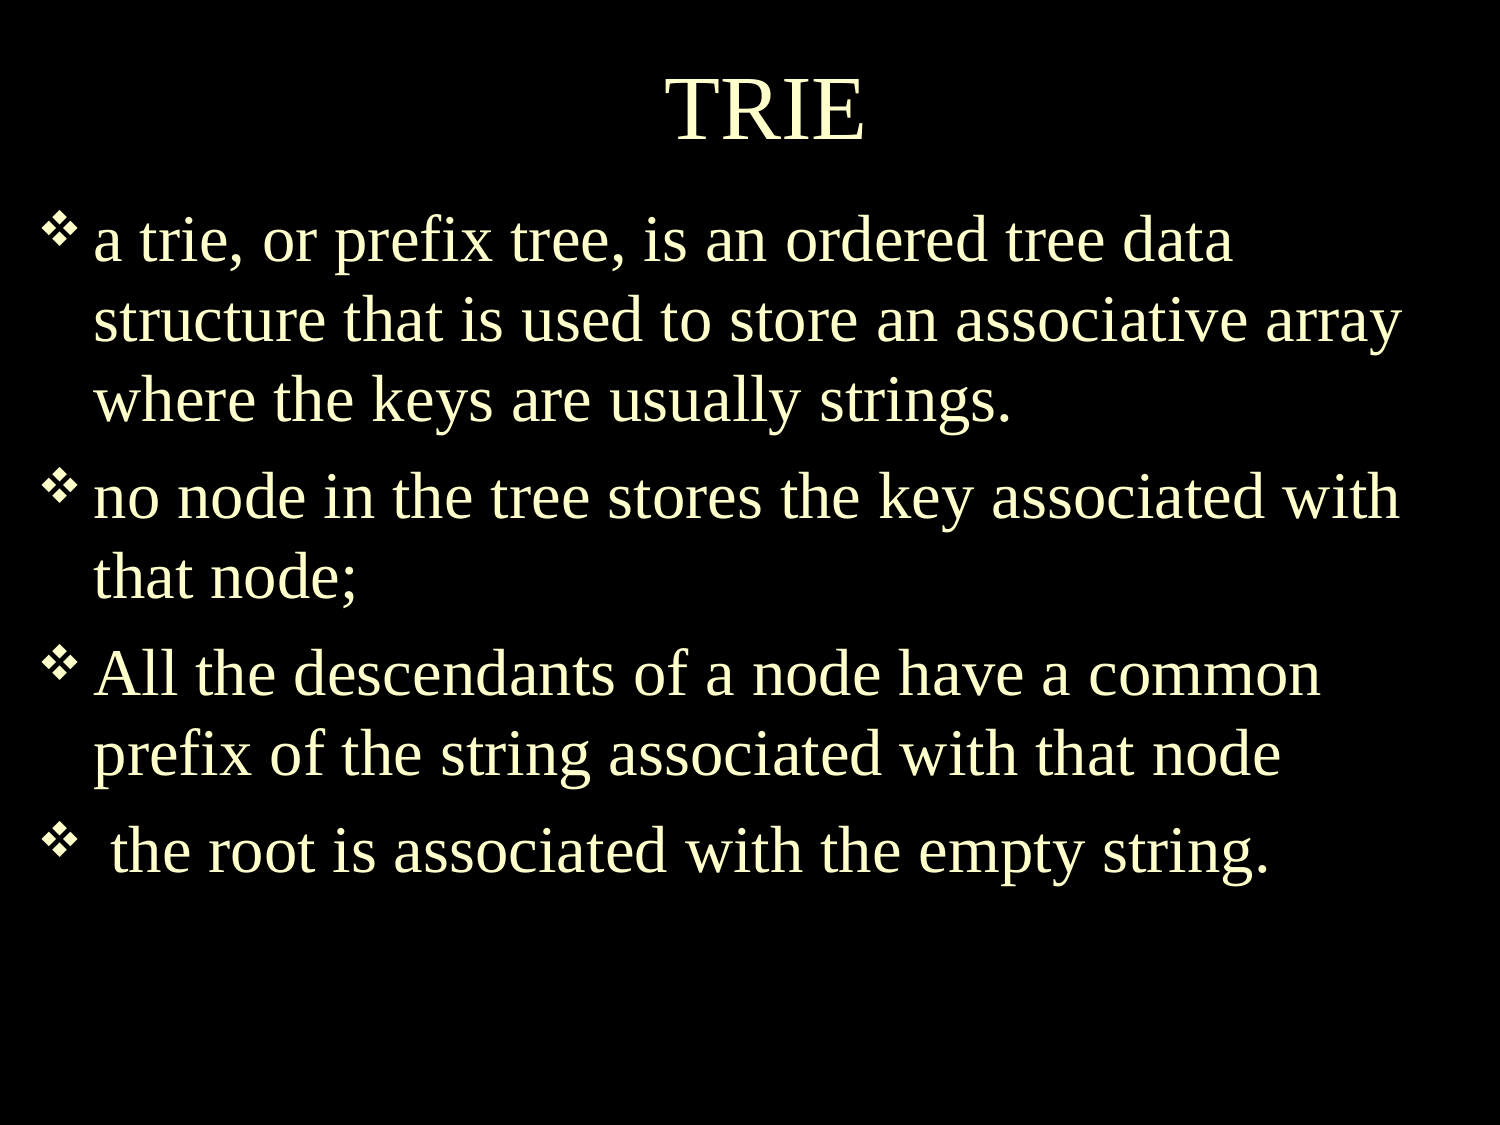

# TRIE
a trie, or prefix tree, is an ordered tree data structure that is used to store an associative array where the keys are usually strings.
no node in the tree stores the key associated with that node;
All the descendants of a node have a common prefix of the string associated with that node
 the root is associated with the empty string.